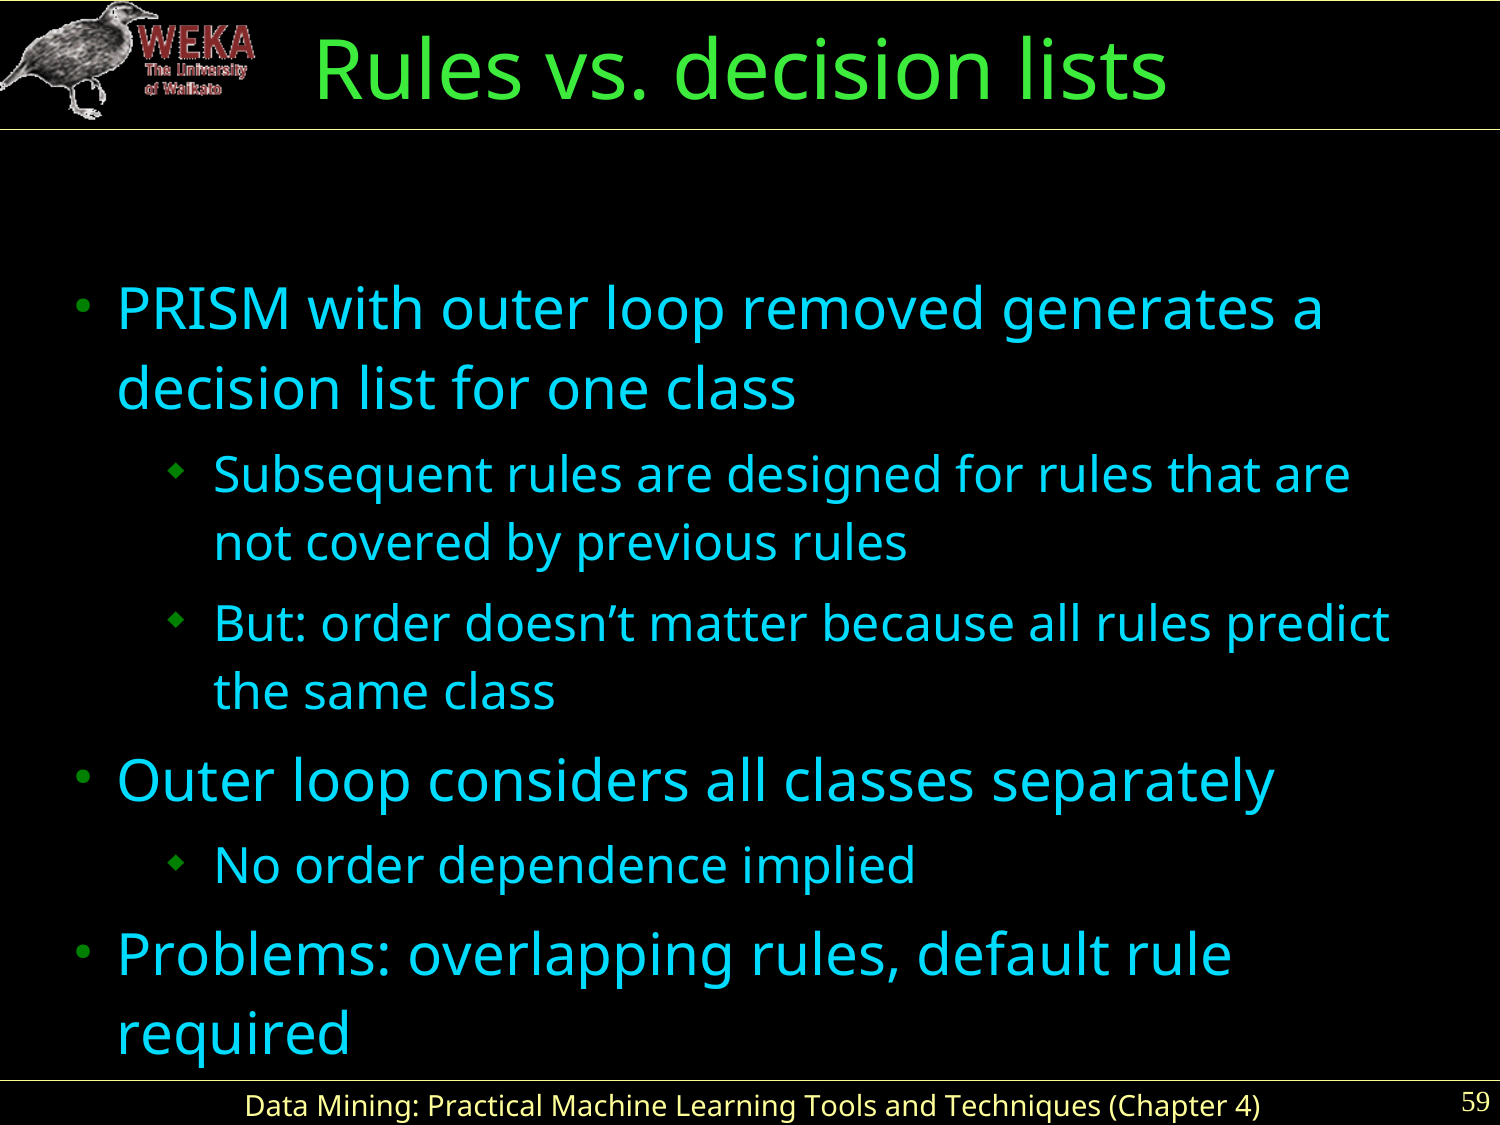

# Rules vs. decision lists
PRISM with outer loop removed generates a decision list for one class
Subsequent rules are designed for rules that are not covered by previous rules
But: order doesn’t matter because all rules predict the same class
Outer loop considers all classes separately
No order dependence implied
Problems: overlapping rules, default rule required
Data Mining: Practical Machine Learning Tools and Techniques (Chapter 4)
59